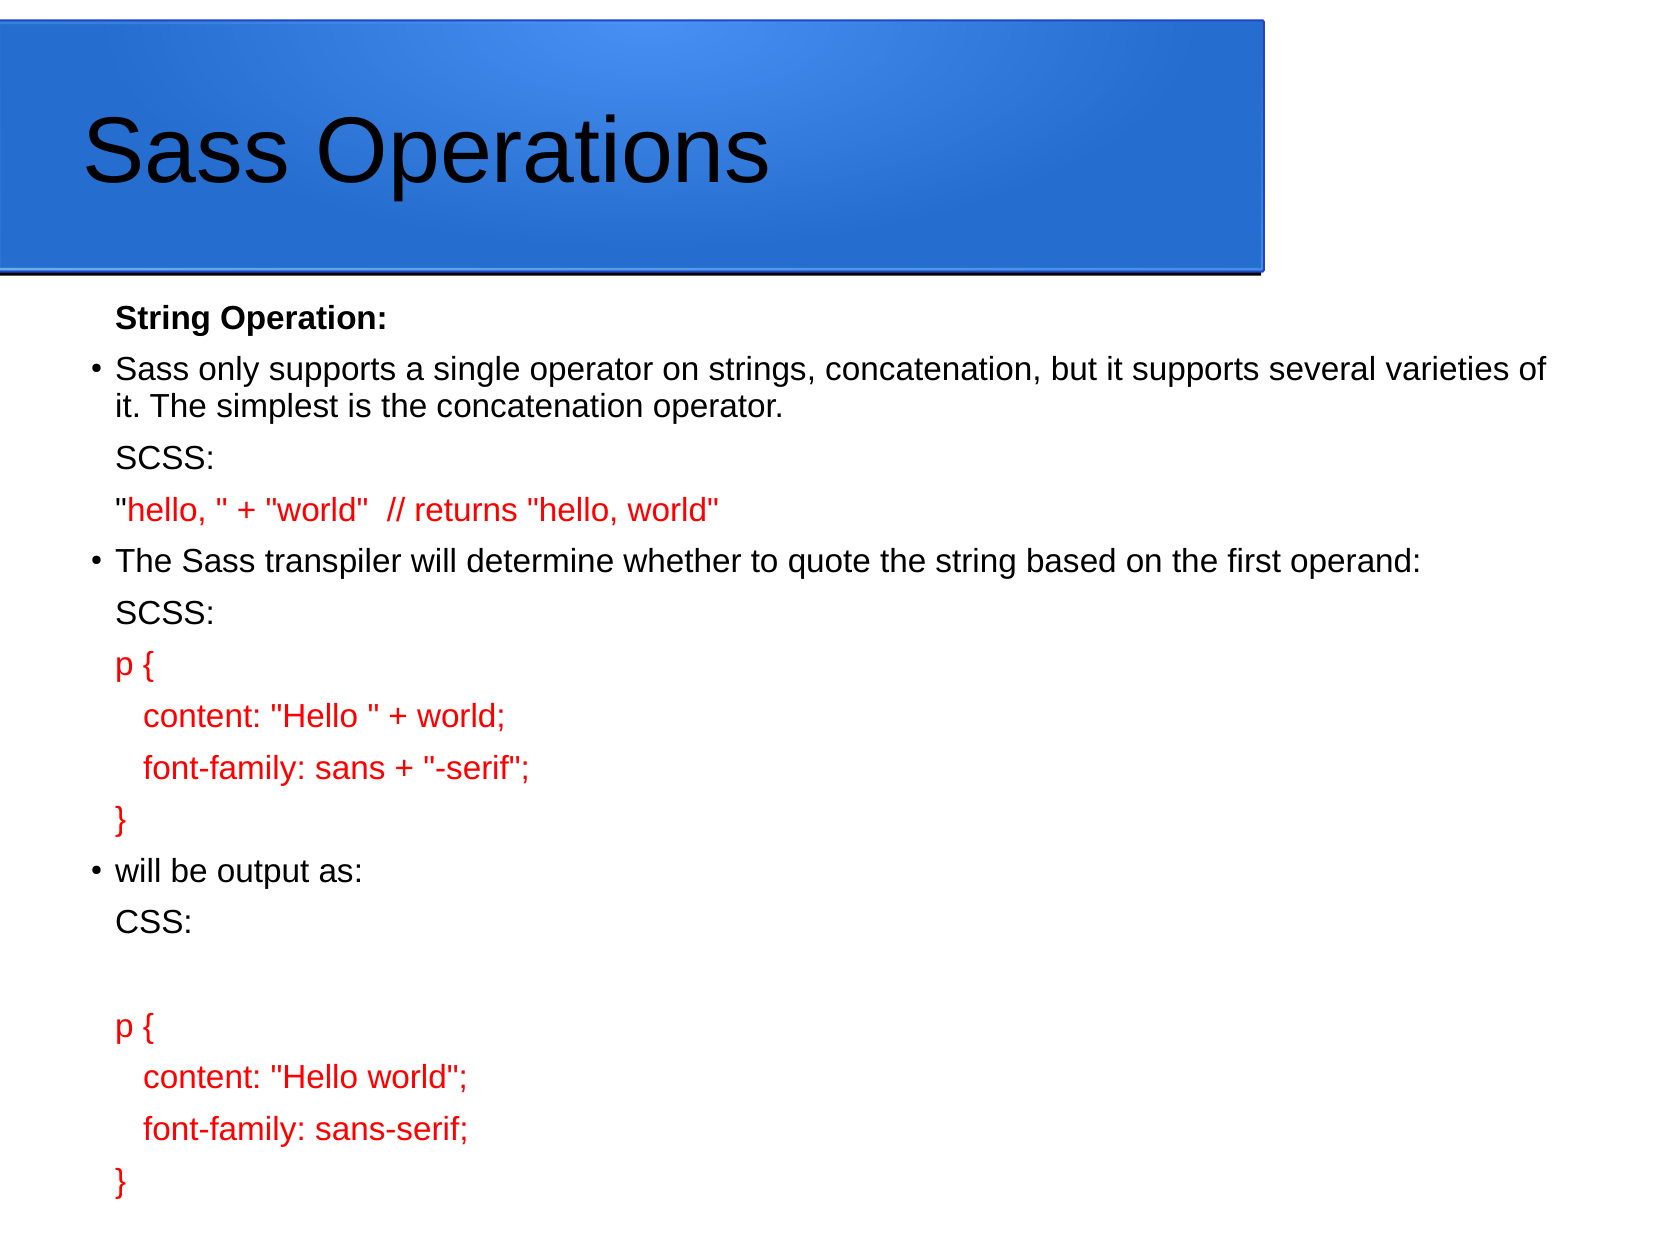

# Sass Operations
String Operation:
Sass only supports a single operator on strings, concatenation, but it supports several varieties of it. The simplest is the concatenation operator.
SCSS:
"hello, " + "world" // returns "hello, world"
The Sass transpiler will determine whether to quote the string based on the first operand:
SCSS:
p {
 content: "Hello " + world;
 font-family: sans + "-serif";
}
will be output as:
CSS:
p {
 content: "Hello world";
 font-family: sans-serif;
}